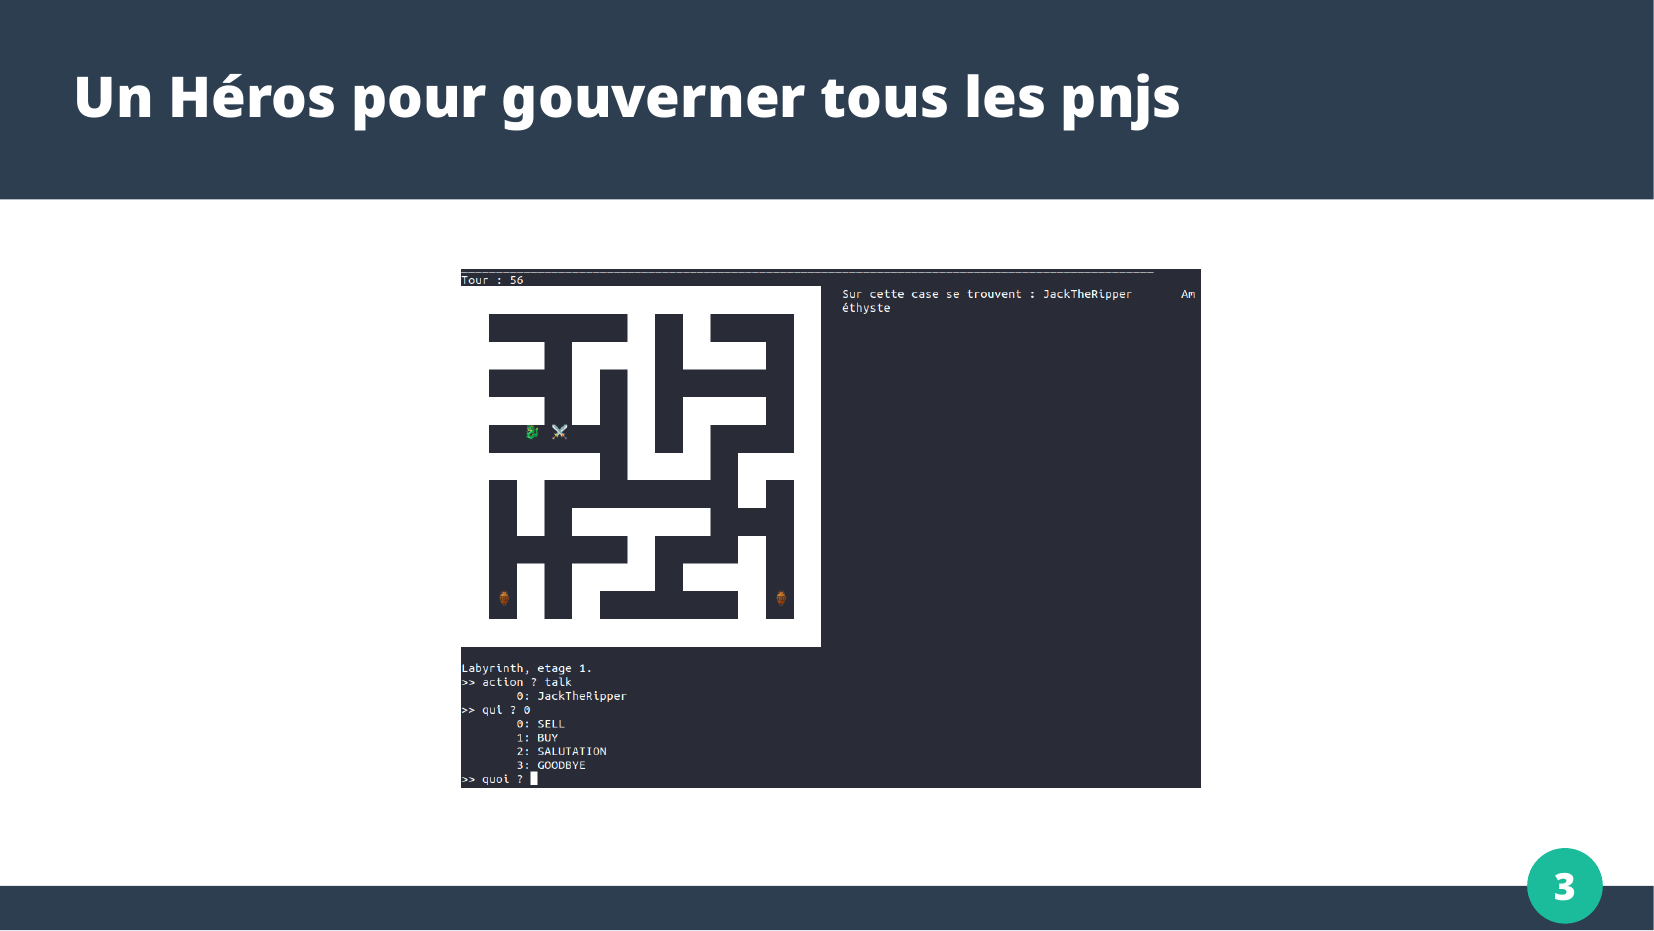

# Un Héros pour gouverner tous les pnjs